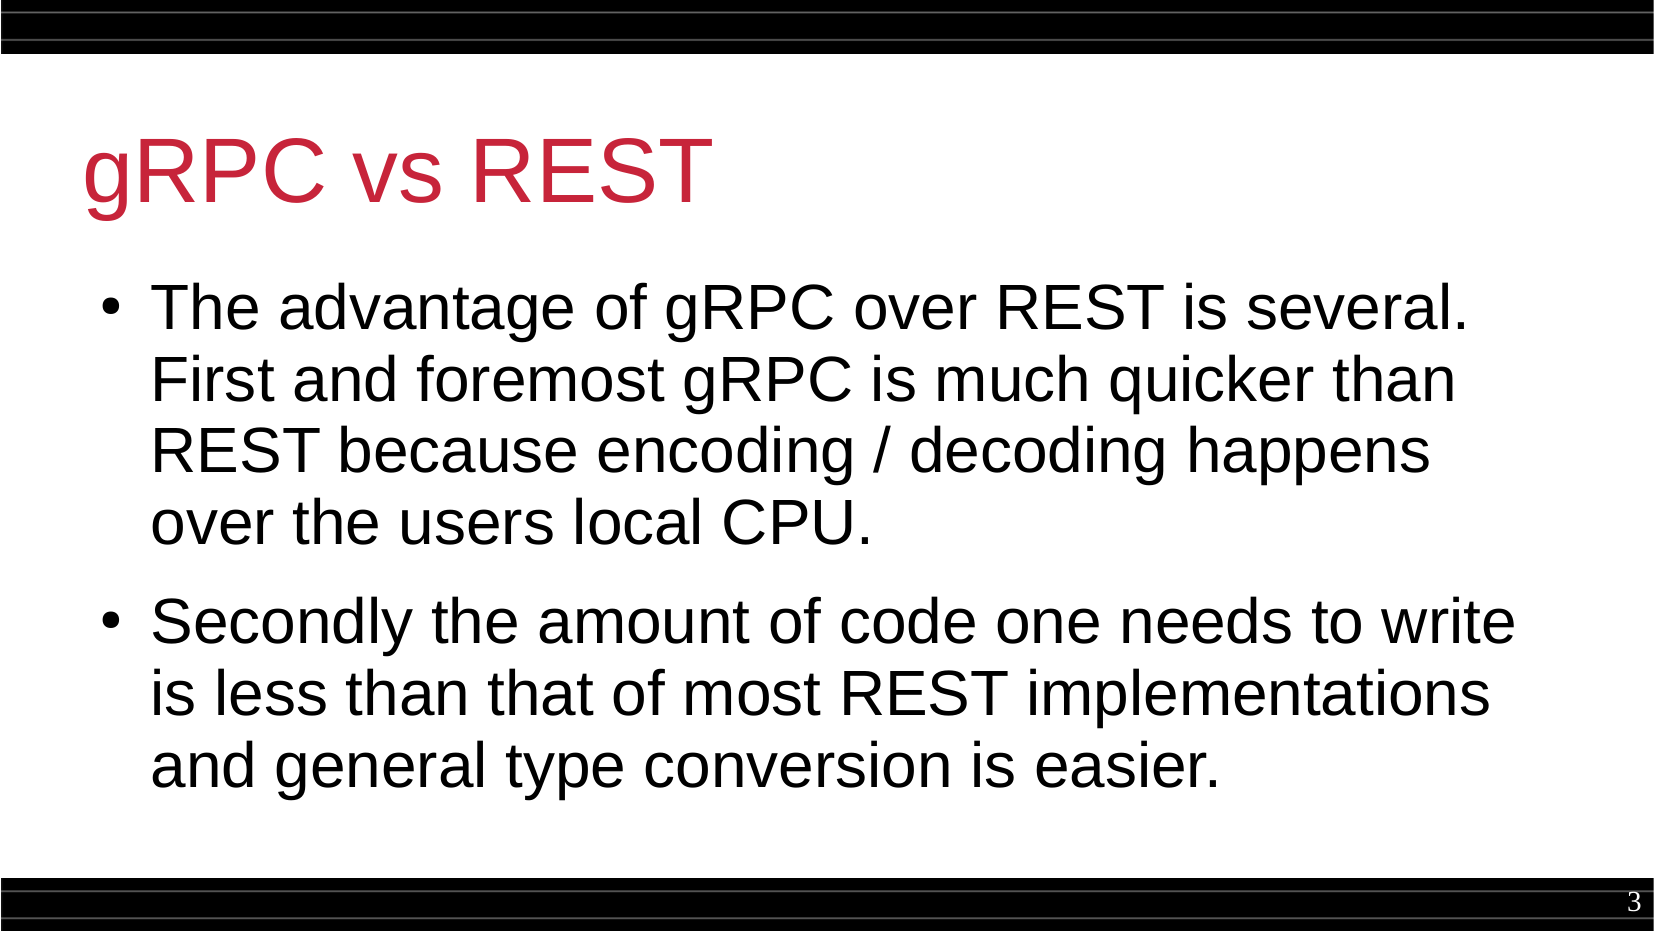

# gRPC vs REST
The advantage of gRPC over REST is several. First and foremost gRPC is much quicker than REST because encoding / decoding happens over the users local CPU.
Secondly the amount of code one needs to write is less than that of most REST implementations and general type conversion is easier.